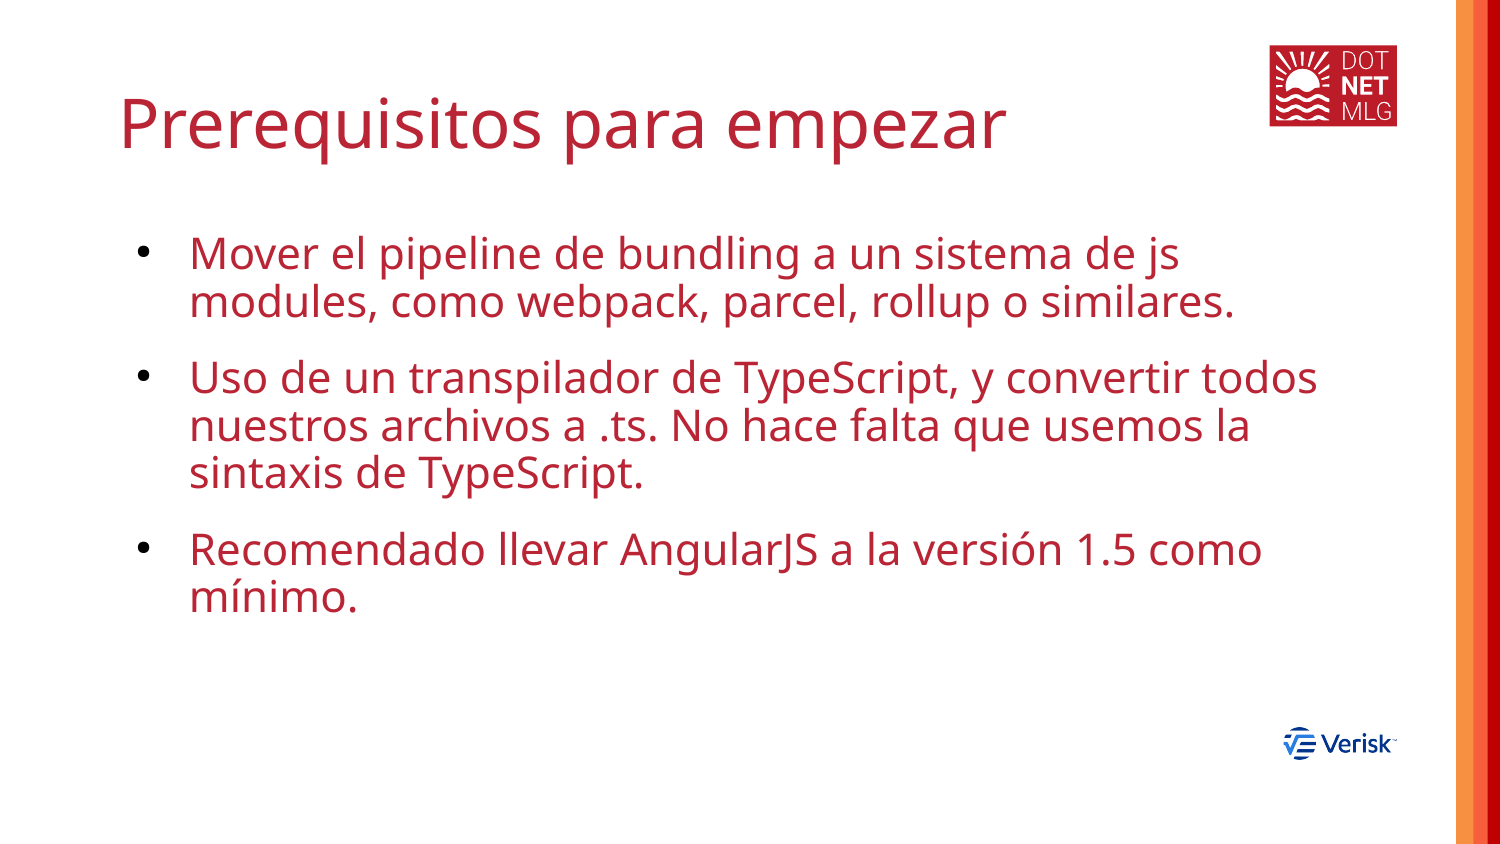

# Prerequisitos para empezar
Mover el pipeline de bundling a un sistema de js modules, como webpack, parcel, rollup o similares.
Uso de un transpilador de TypeScript, y convertir todos nuestros archivos a .ts. No hace falta que usemos la sintaxis de TypeScript.
Recomendado llevar AngularJS a la versión 1.5 como mínimo.